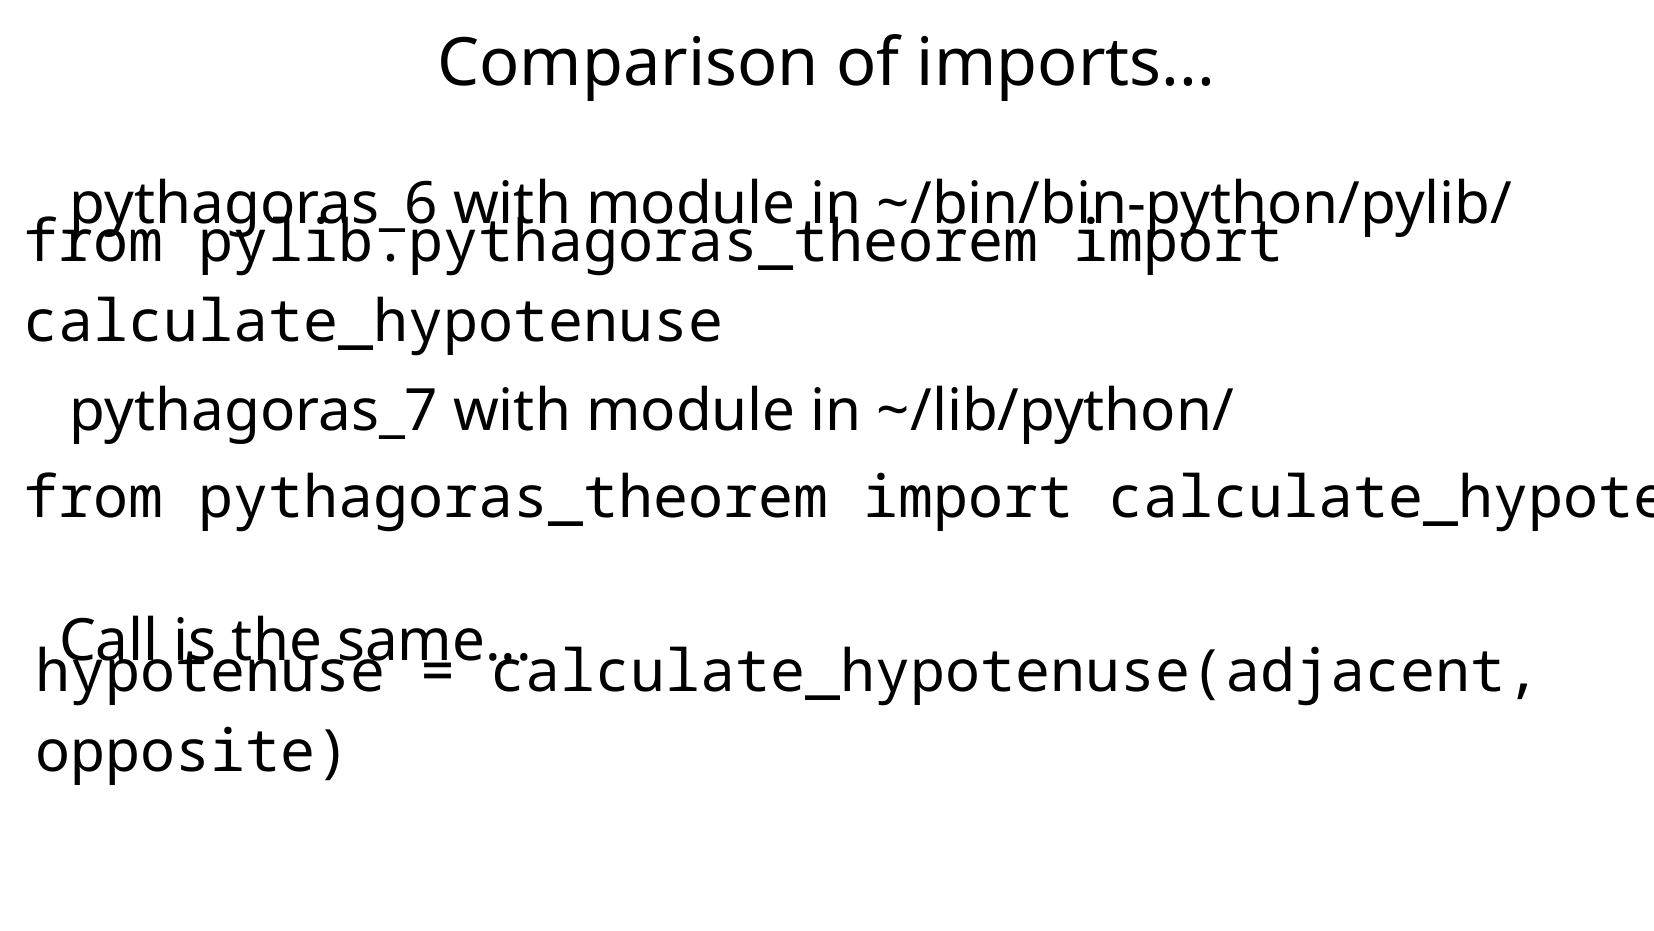

# Comparison of imports...
pythagoras_6 with module in ~/bin/bin-python/pylib/
from pylib.pythagoras_theorem import calculate_hypotenuse
pythagoras_7 with module in ~/lib/python/
from pythagoras_theorem import calculate_hypotenuse
Call is the same...
hypotenuse = calculate_hypotenuse(adjacent, opposite)